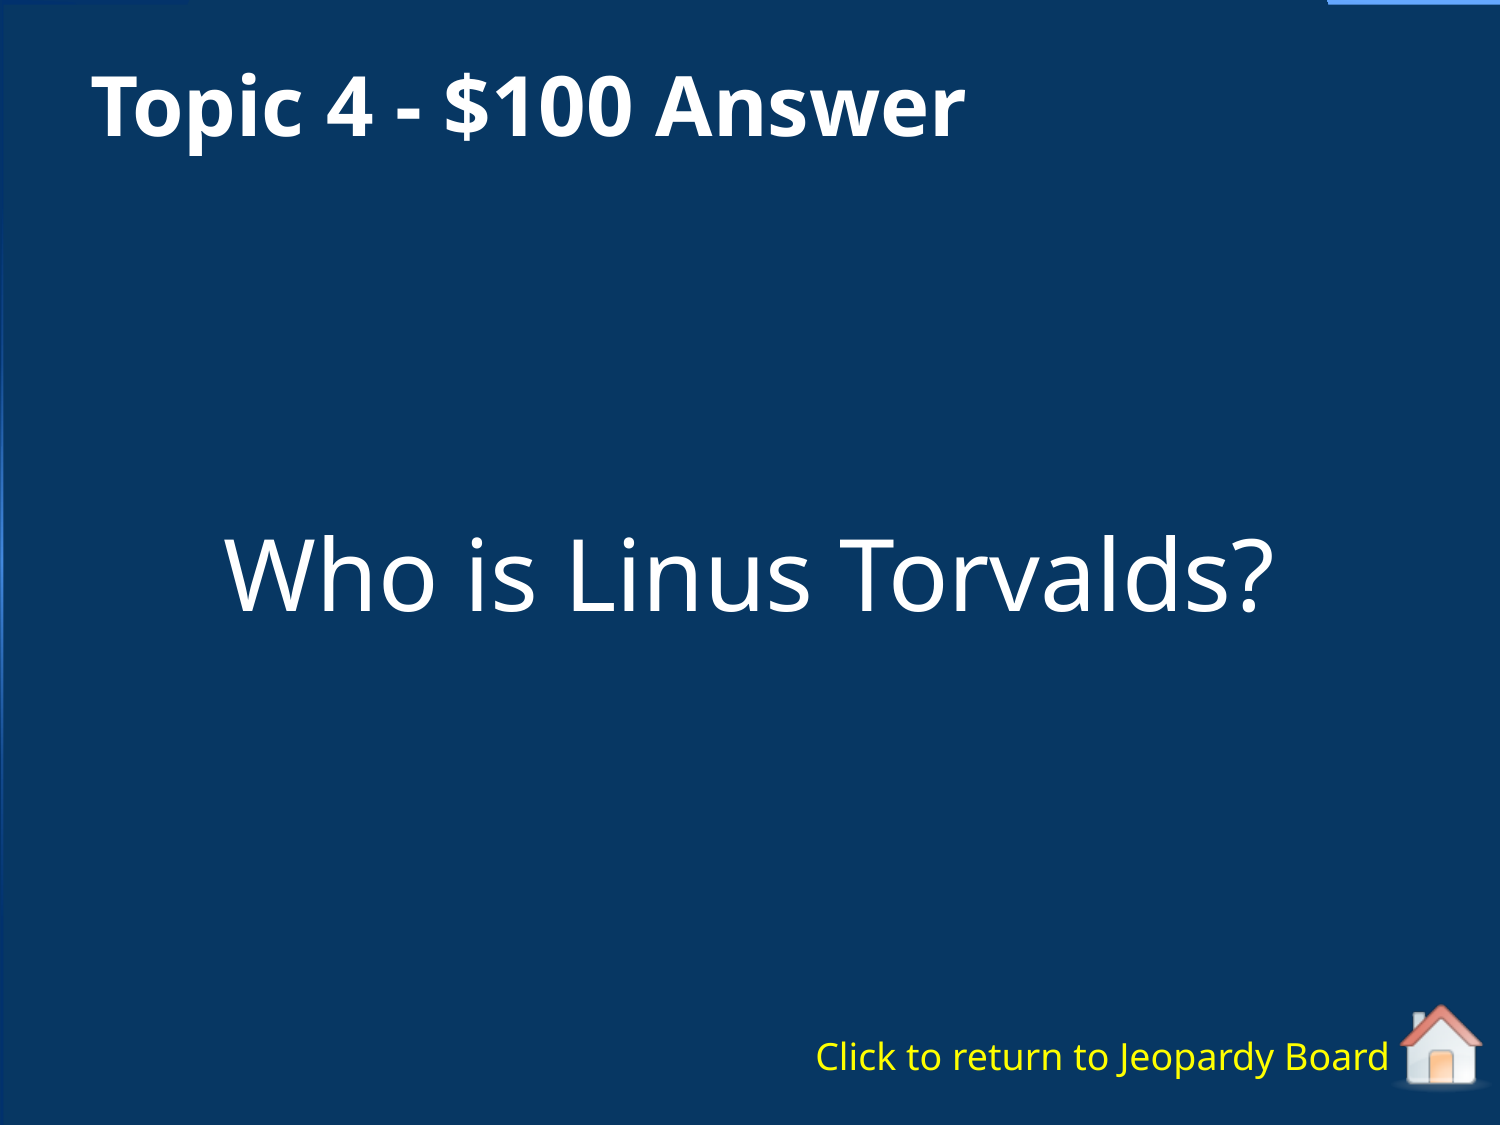

Topic 4 - $100 Answer
# Who is Linus Torvalds?
Click to return to Jeopardy Board